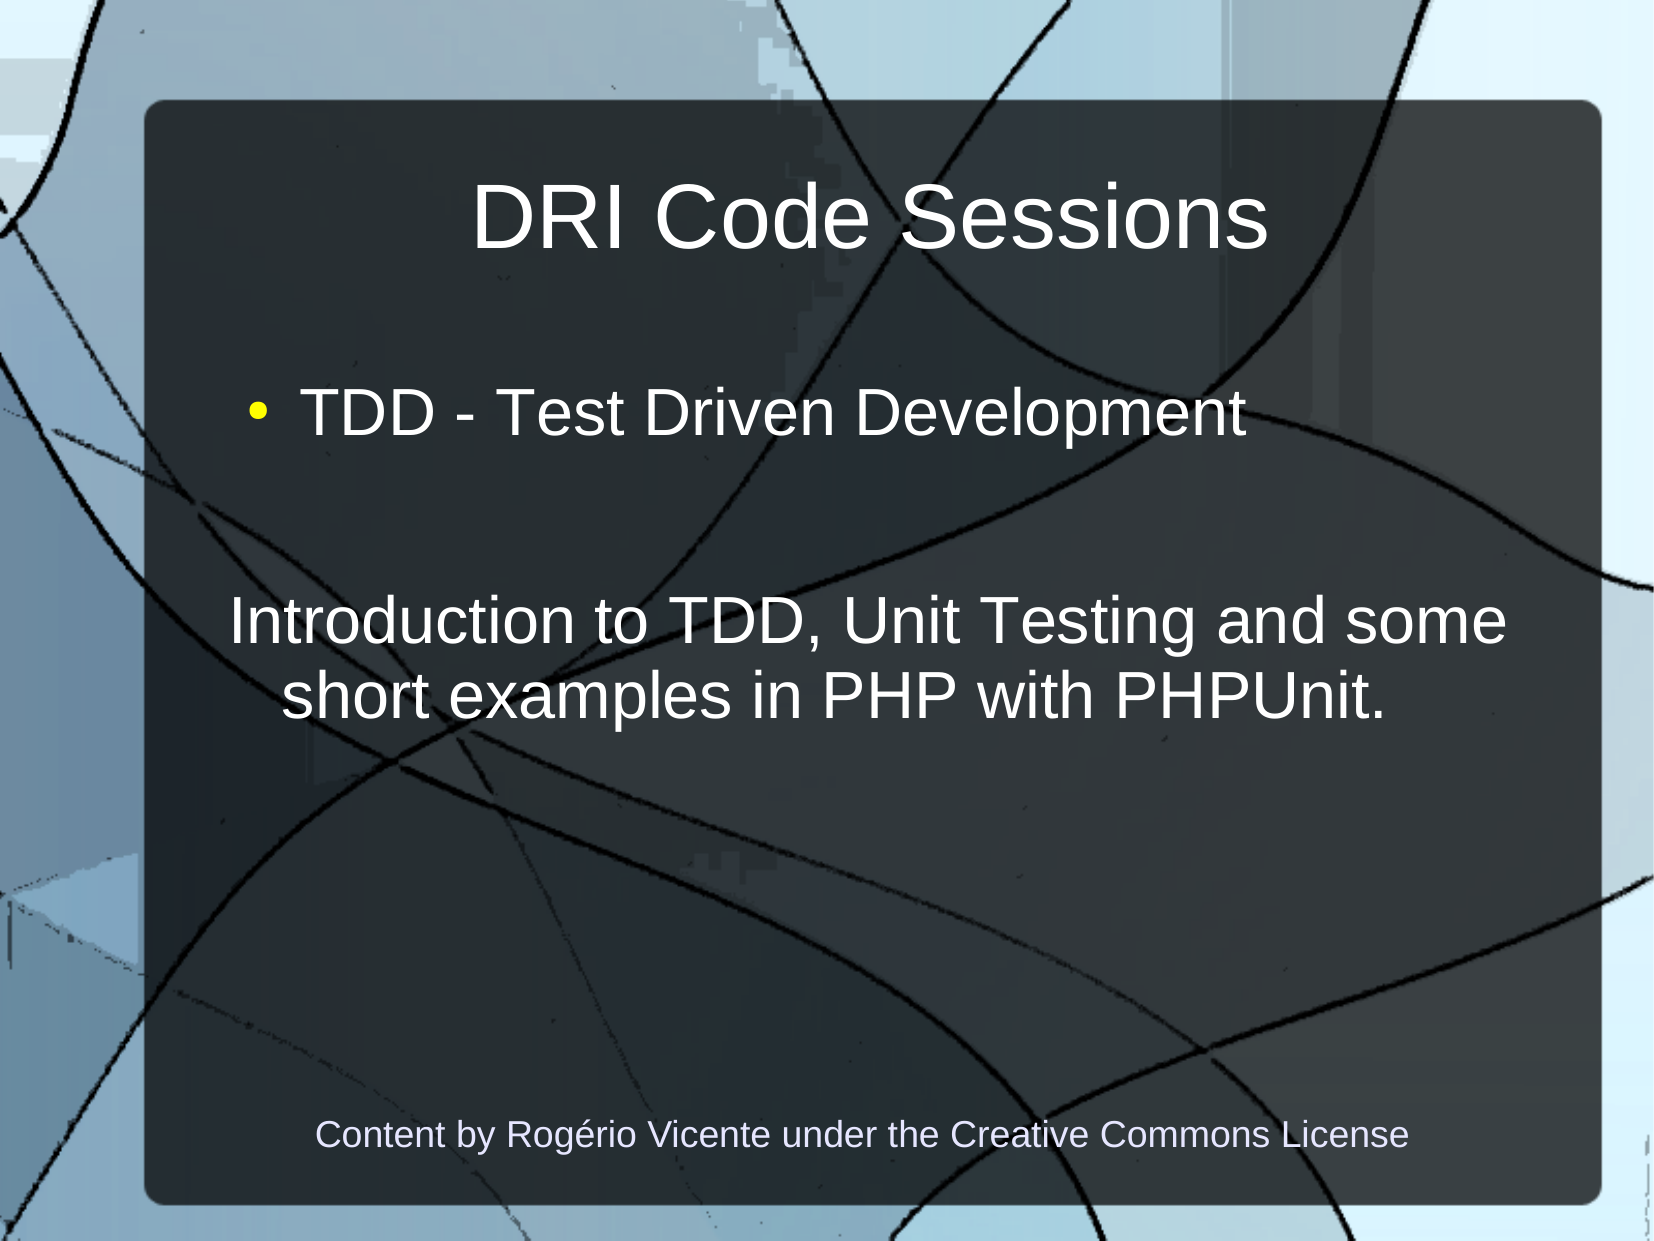

# DRI Code Sessions
TDD - Test Driven Development
Introduction to TDD, Unit Testing and some short examples in PHP with PHPUnit.
Content by Rogério Vicente under the Creative Commons License